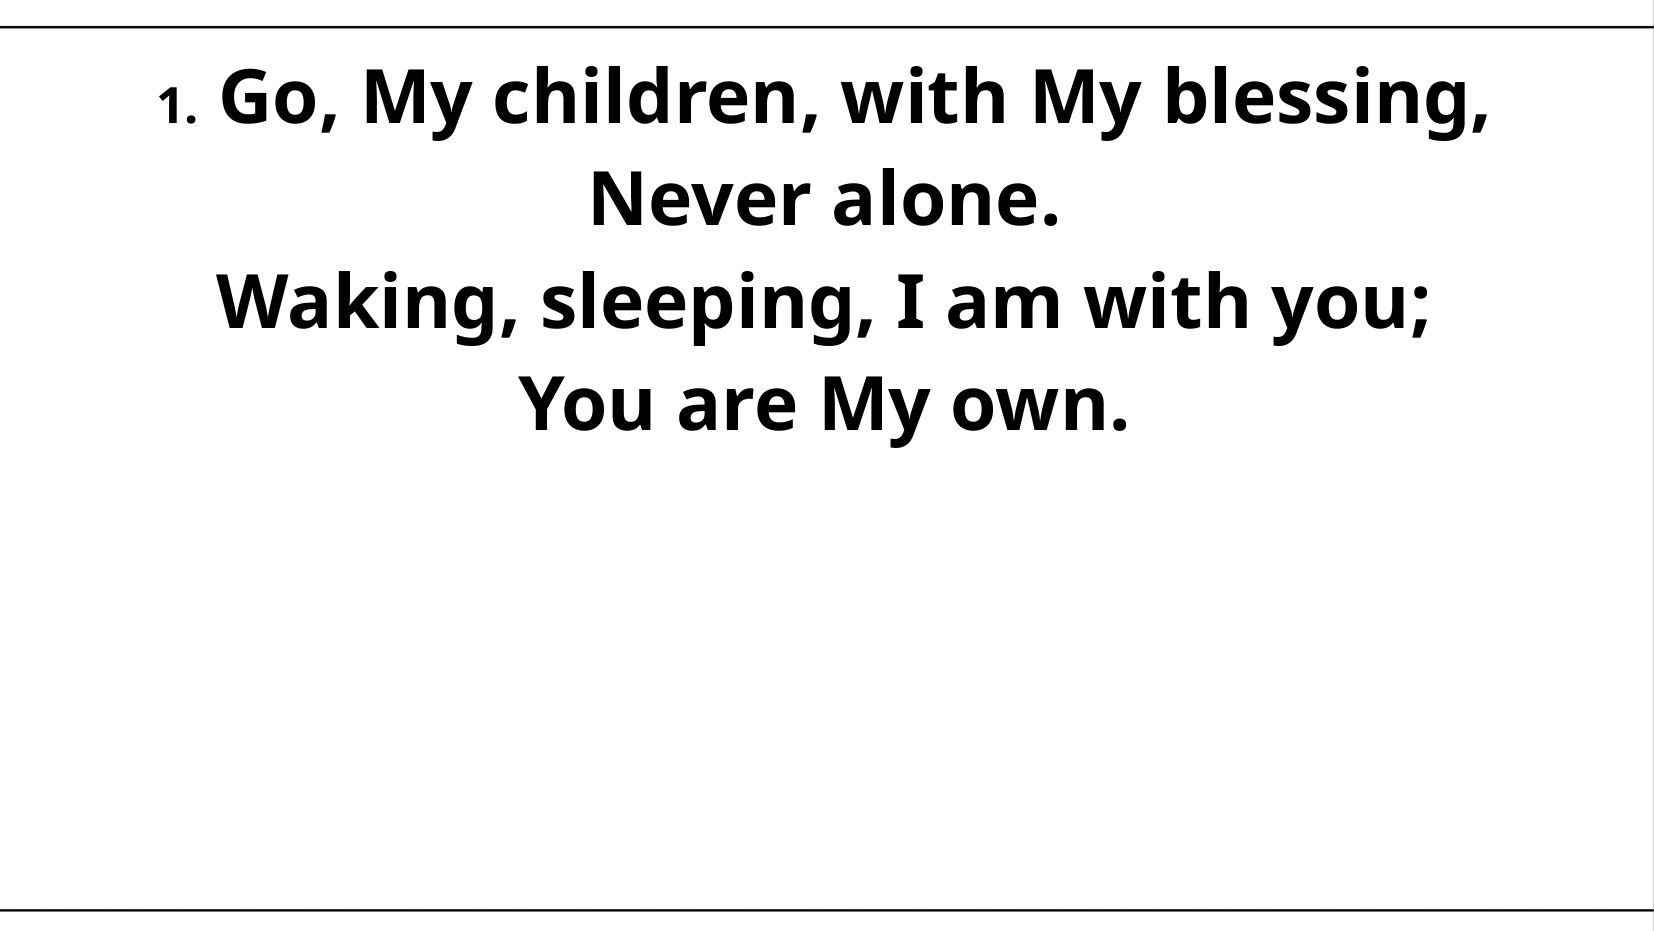

1. Go, My children, with My blessing,
Never alone.
Waking, sleeping, I am with you;
You are My own.